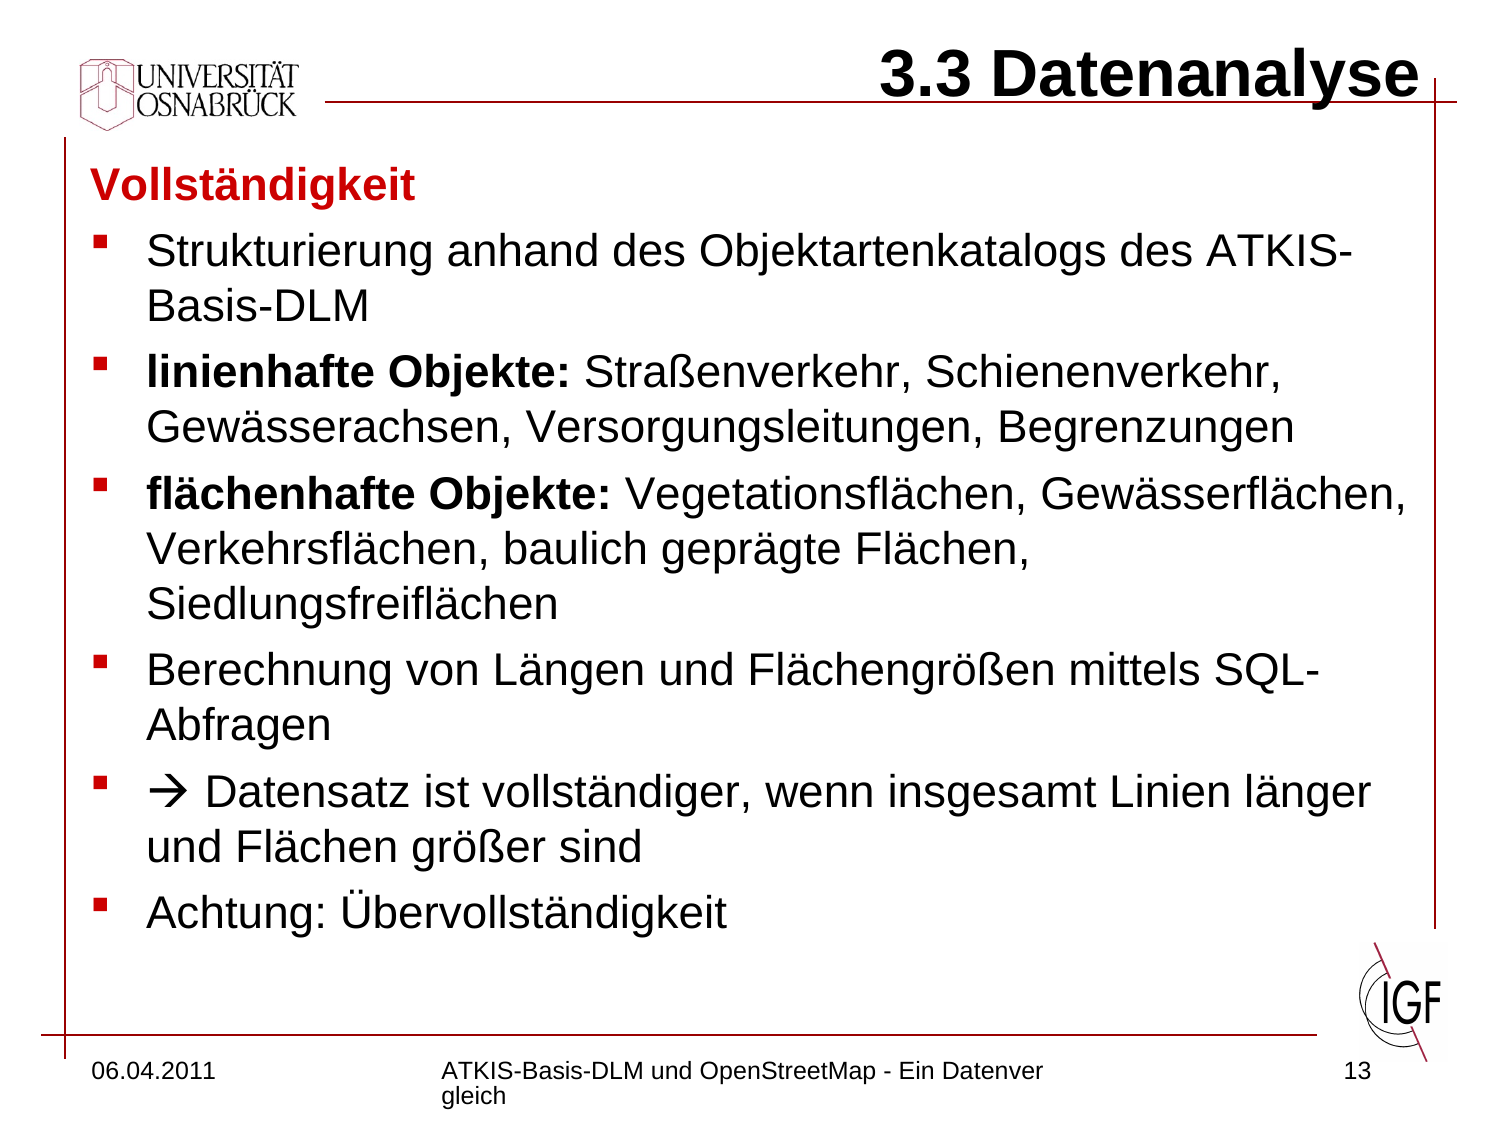

# 3.3 Datenanalyse
Vollständigkeit
Strukturierung anhand des Objektartenkatalogs des ATKIS-Basis-DLM
linienhafte Objekte: Straßenverkehr, Schienenverkehr, Gewässerachsen, Versorgungsleitungen, Begrenzungen
flächenhafte Objekte: Vegetationsflächen, Gewässerflächen, Verkehrsflächen, baulich geprägte Flächen, Siedlungsfreiflächen
Berechnung von Längen und Flächengrößen mittels SQL-Abfragen
 Datensatz ist vollständiger, wenn insgesamt Linien länger und Flächen größer sind
Achtung: Übervollständigkeit
06.04.2011
ATKIS-Basis-DLM und OpenStreetMap - Ein Datenvergleich
13